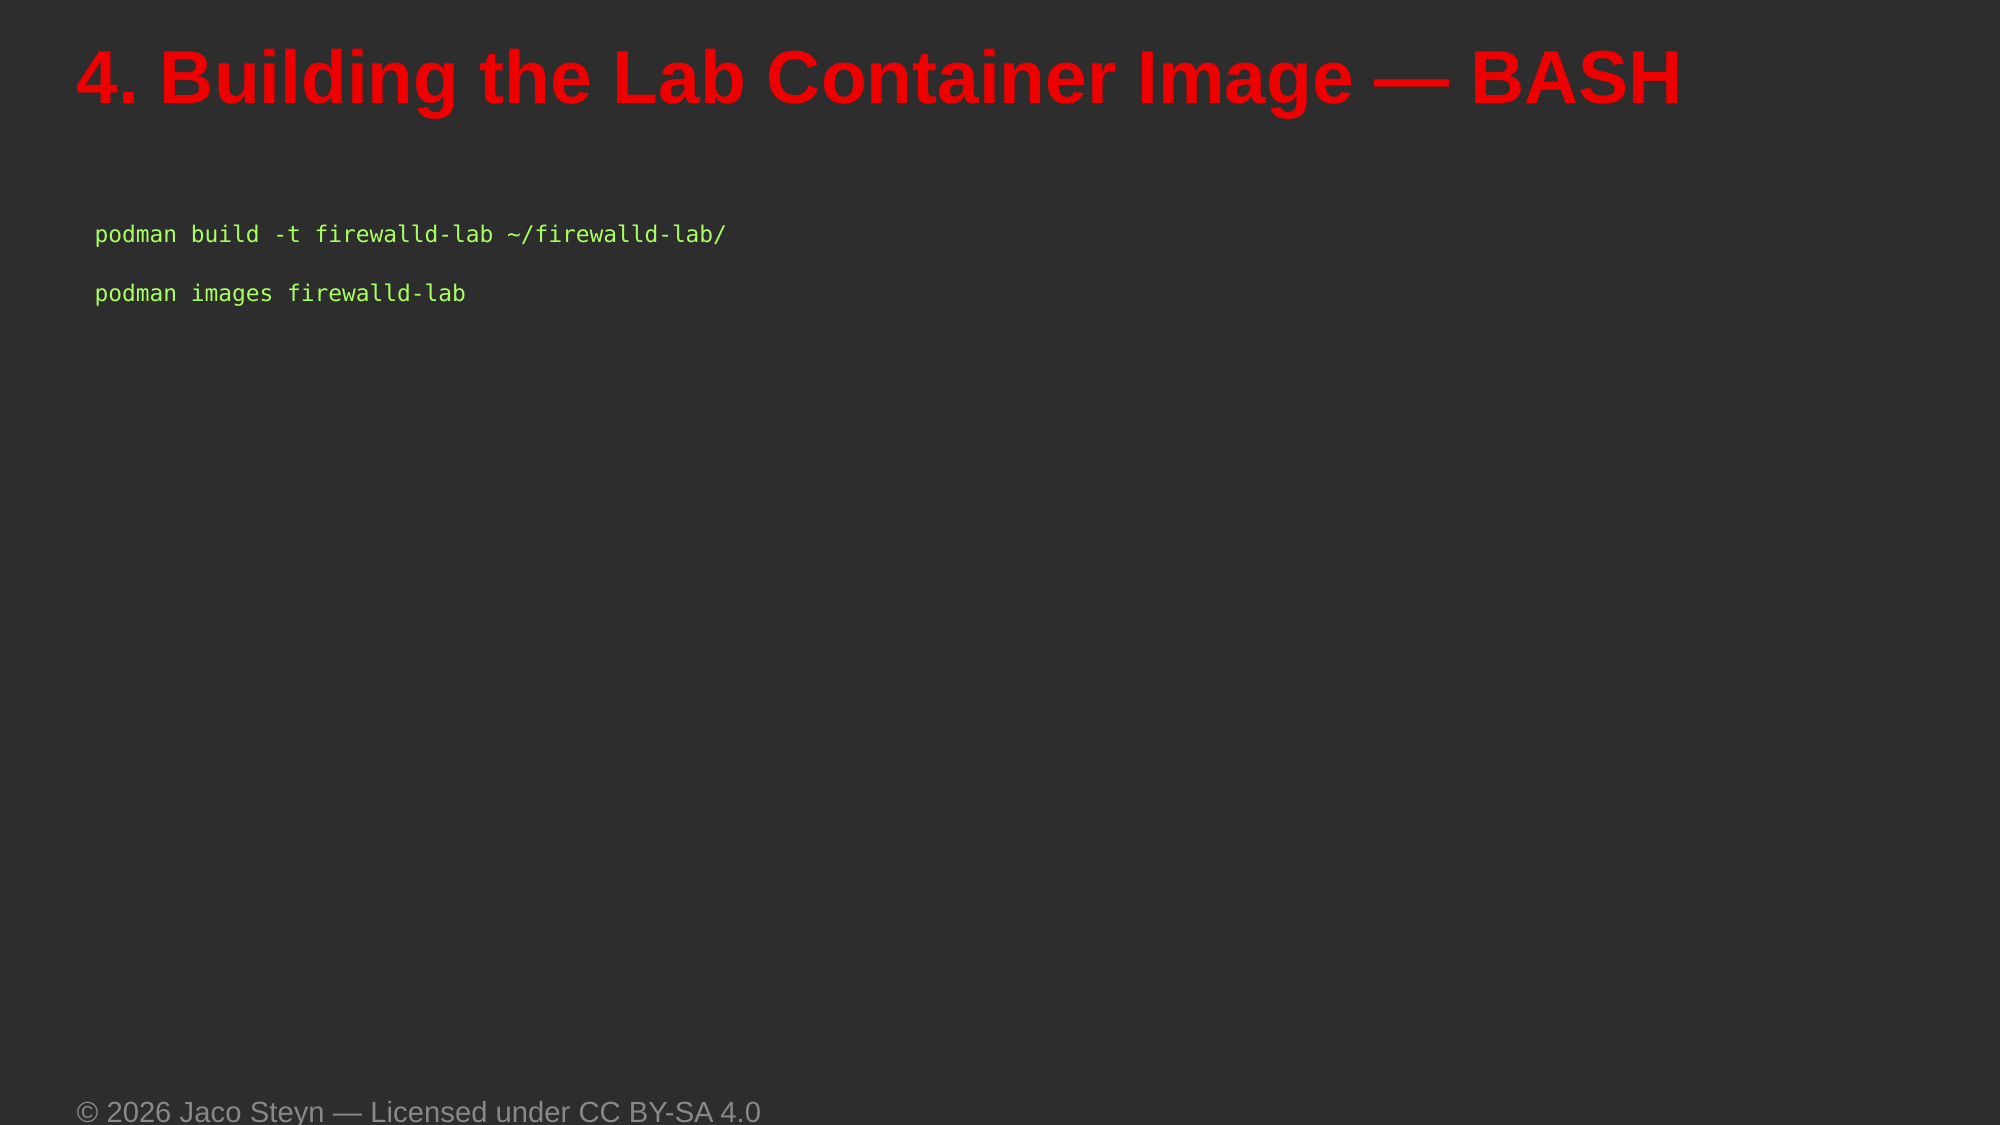

4. Building the Lab Container Image — BASH
podman build -t firewalld-lab ~/firewalld-lab/
podman images firewalld-lab
© 2026 Jaco Steyn — Licensed under CC BY-SA 4.0